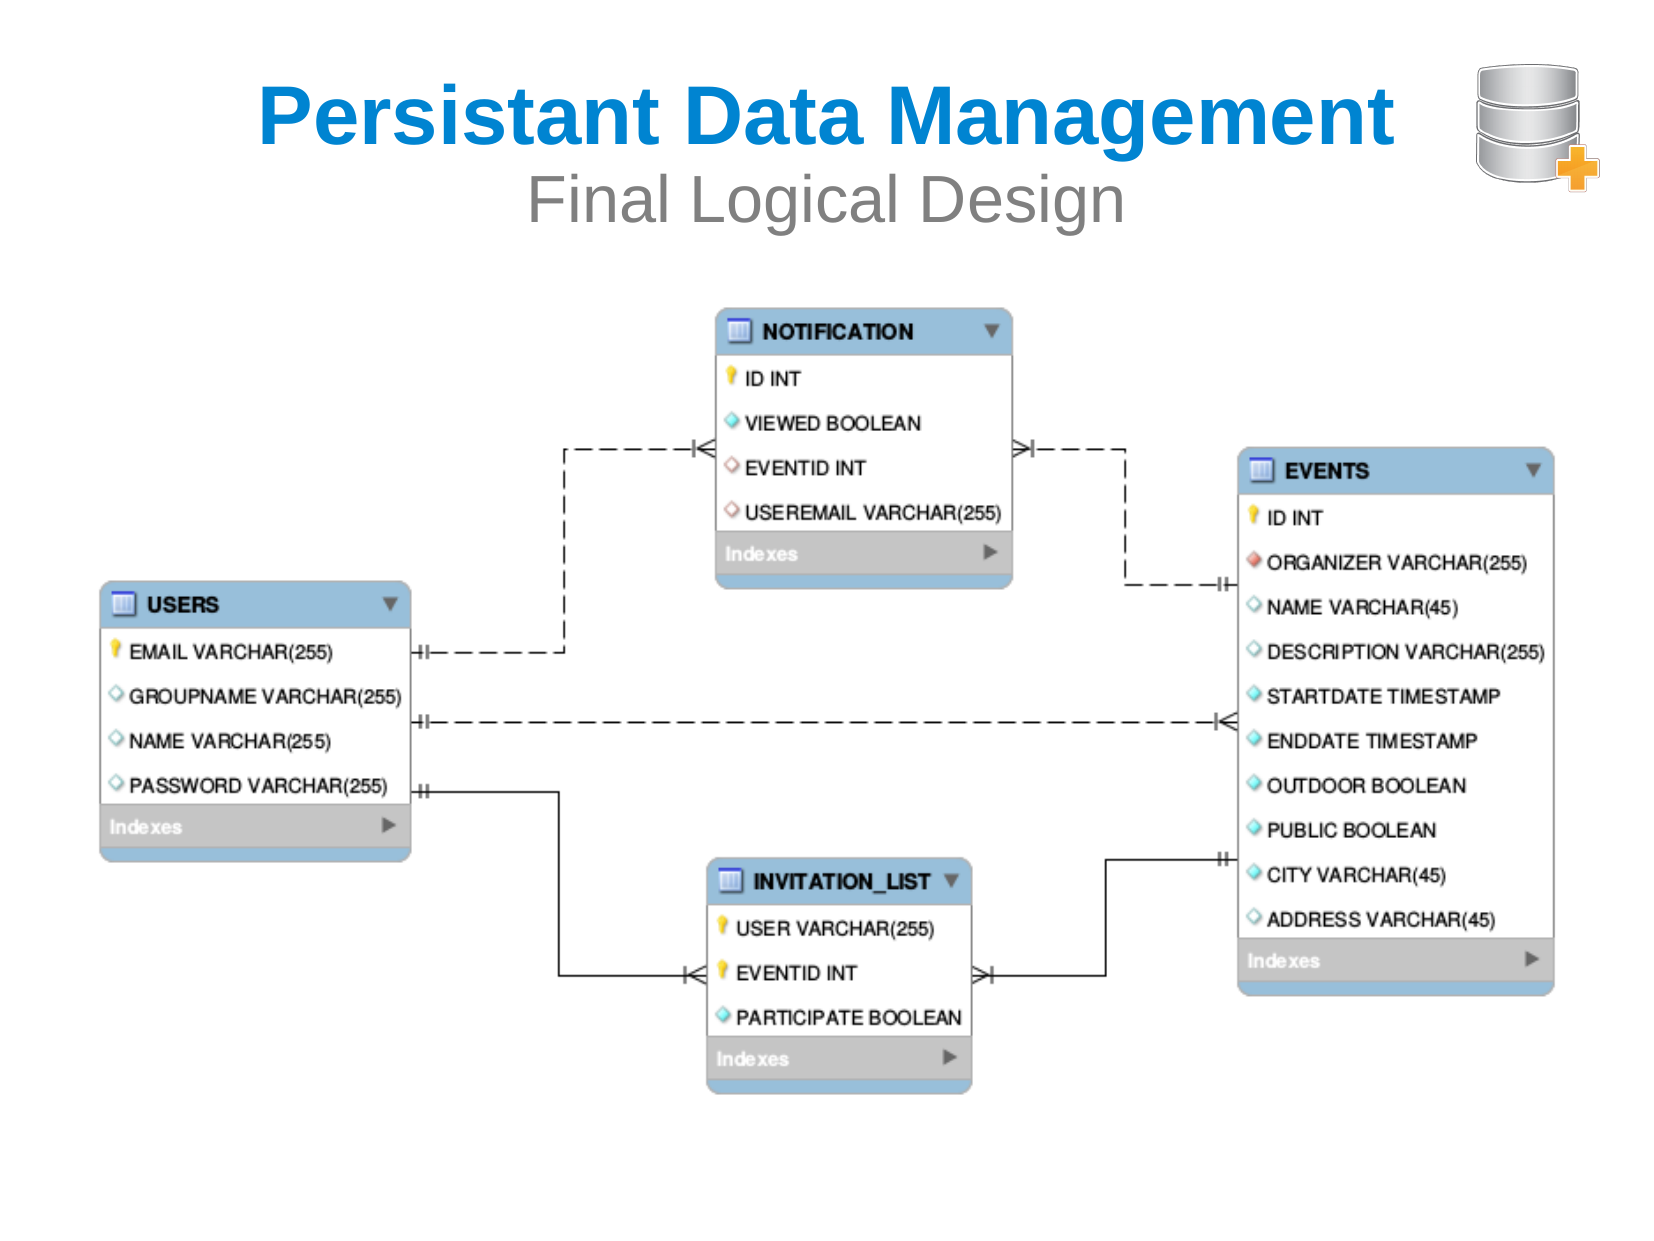

# Persistant Data Management Final Logical Design